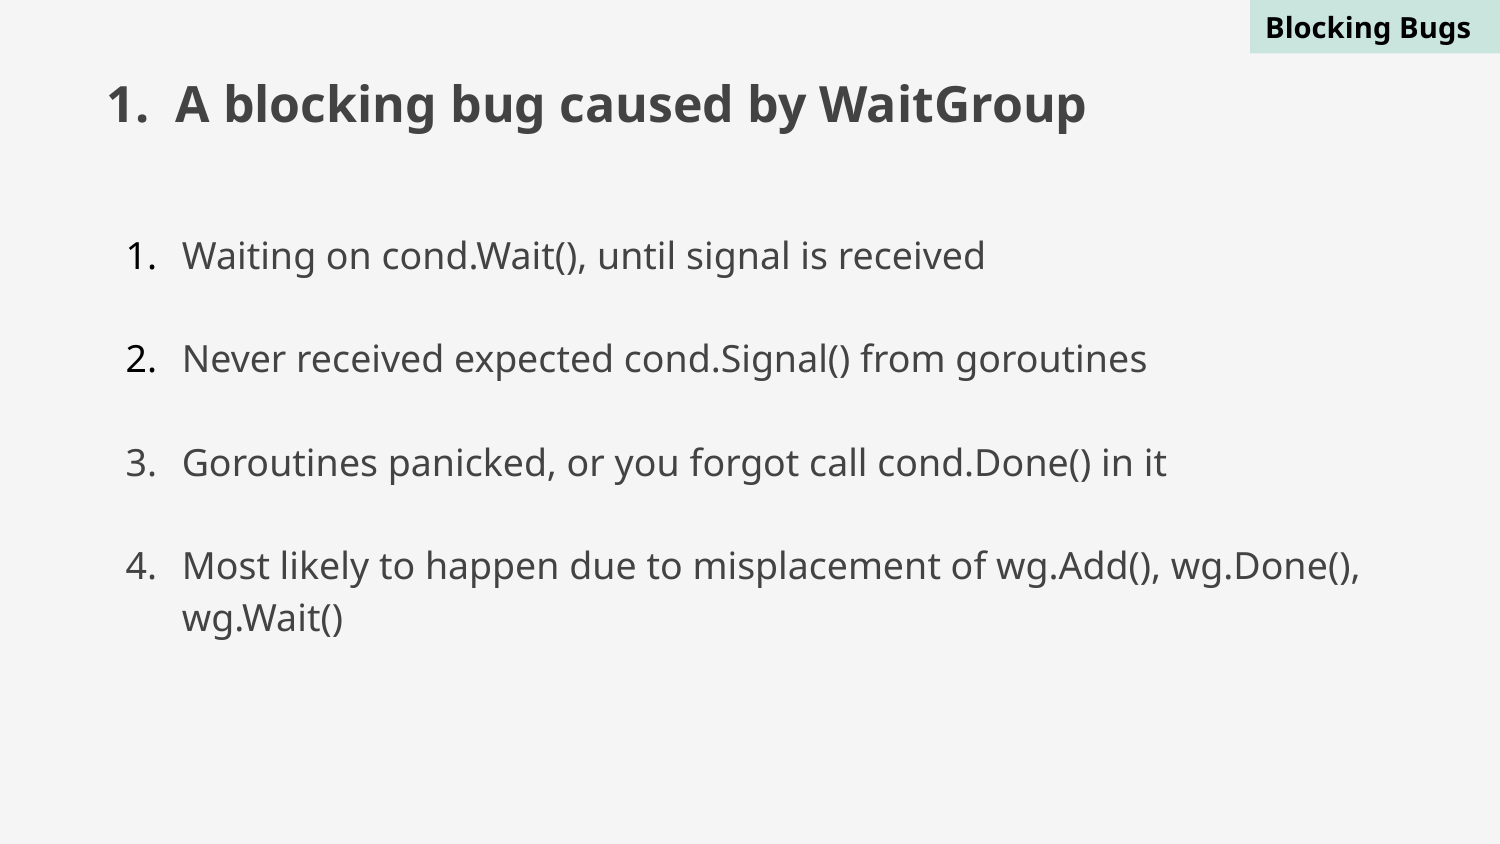

Blocking Bugs
1. A blocking bug caused by WaitGroup
Waiting on cond.Wait(), until signal is received
Never received expected cond.Signal() from goroutines
Goroutines panicked, or you forgot call cond.Done() in it
Most likely to happen due to misplacement of wg.Add(), wg.Done(), wg.Wait()